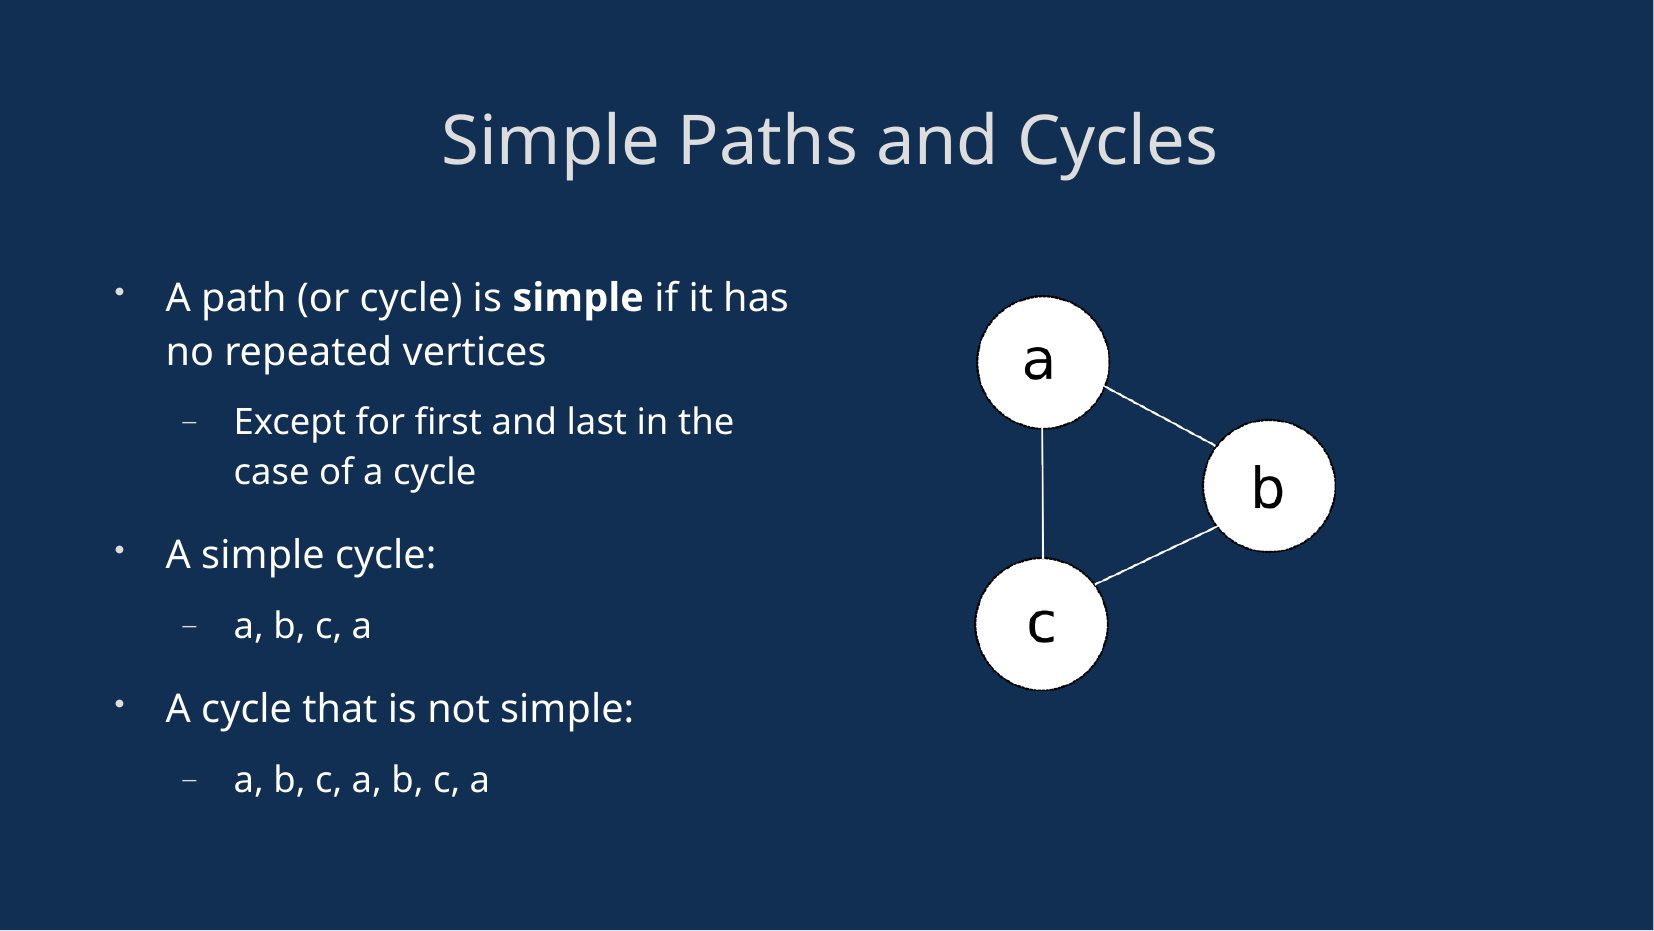

# Simple Paths and Cycles
A path (or cycle) is simple if it has no repeated vertices
Except for first and last in the case of a cycle
A simple cycle:
a, b, c, a
A cycle that is not simple:
a, b, c, a, b, c, a